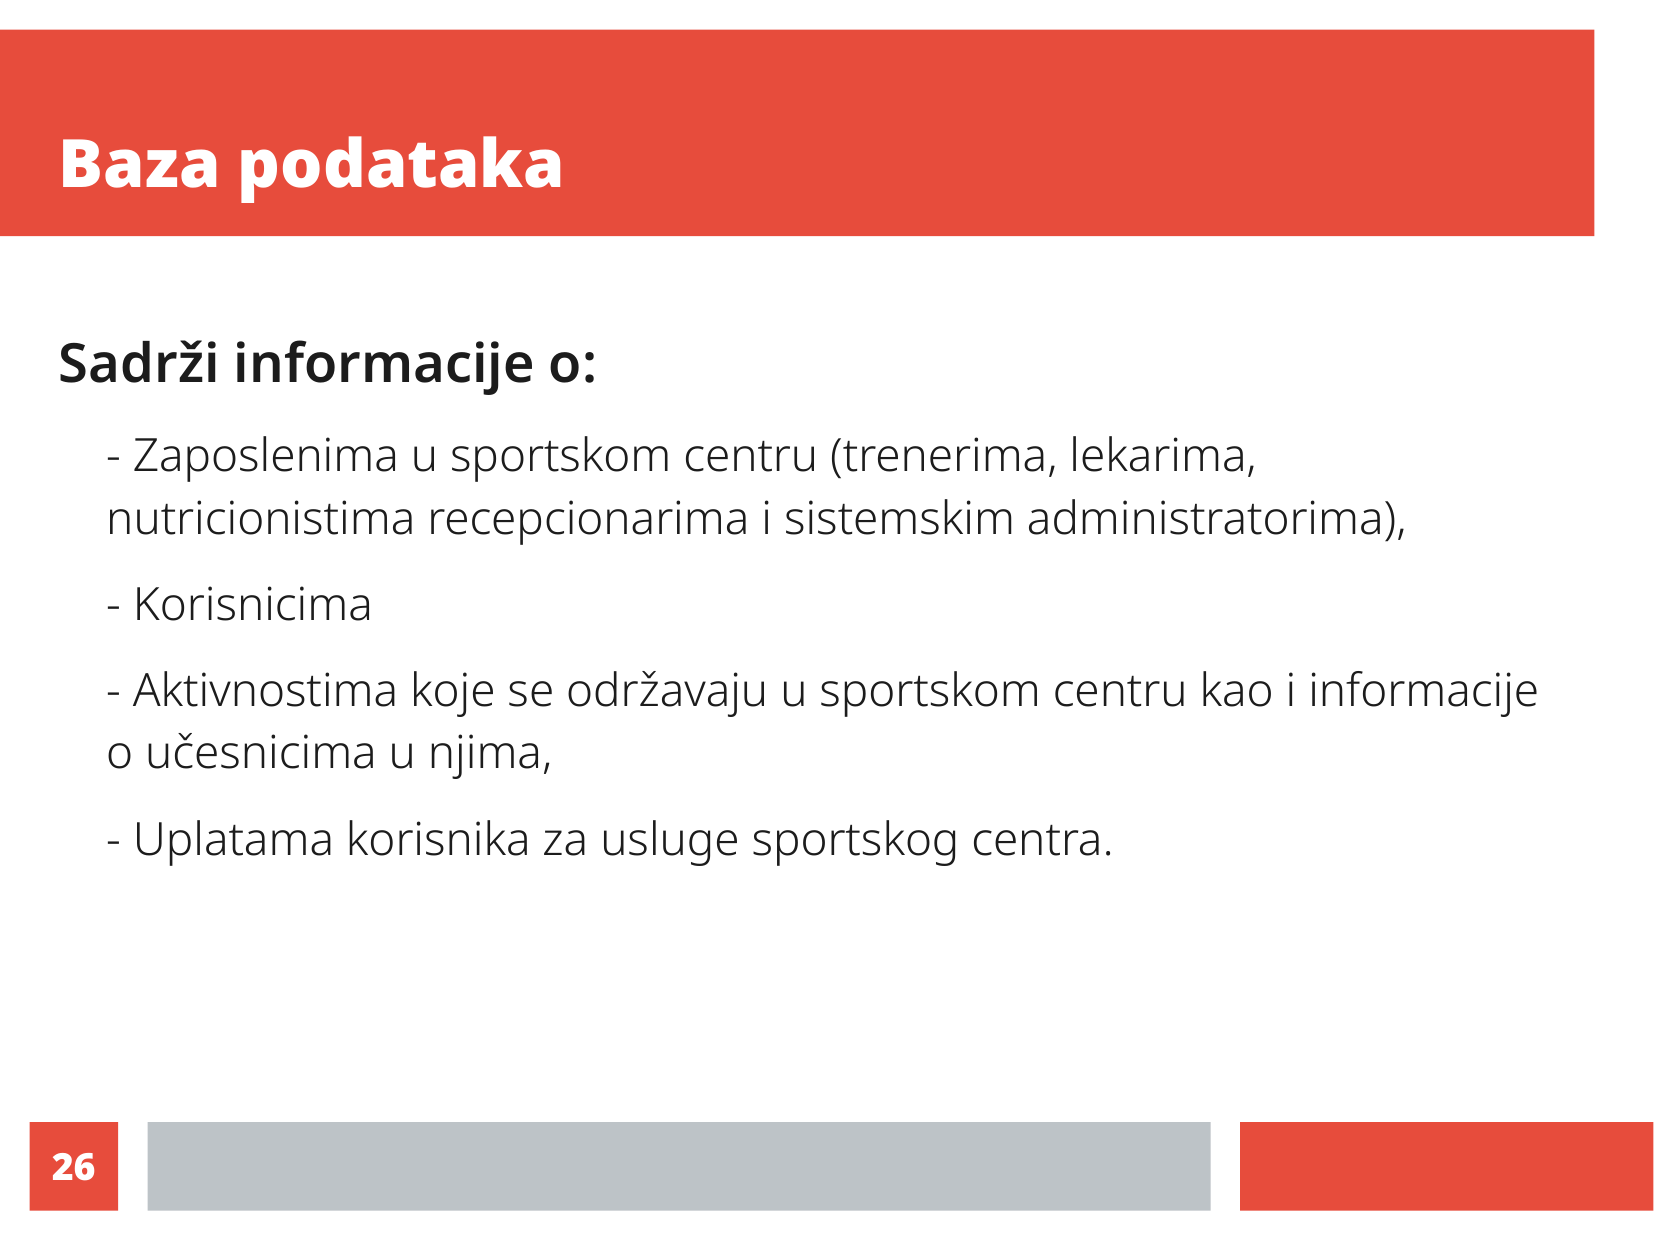

# Baza podataka
Sadrži informacije o:
- Zaposlenima u sportskom centru (trenerima, lekarima, nutricionistima recepcionarima i sistemskim administratorima),
- Korisnicima
- Aktivnostima koje se održavaju u sportskom centru kao i informacije o učesnicima u njima,
- Uplatama korisnika za usluge sportskog centra.
26